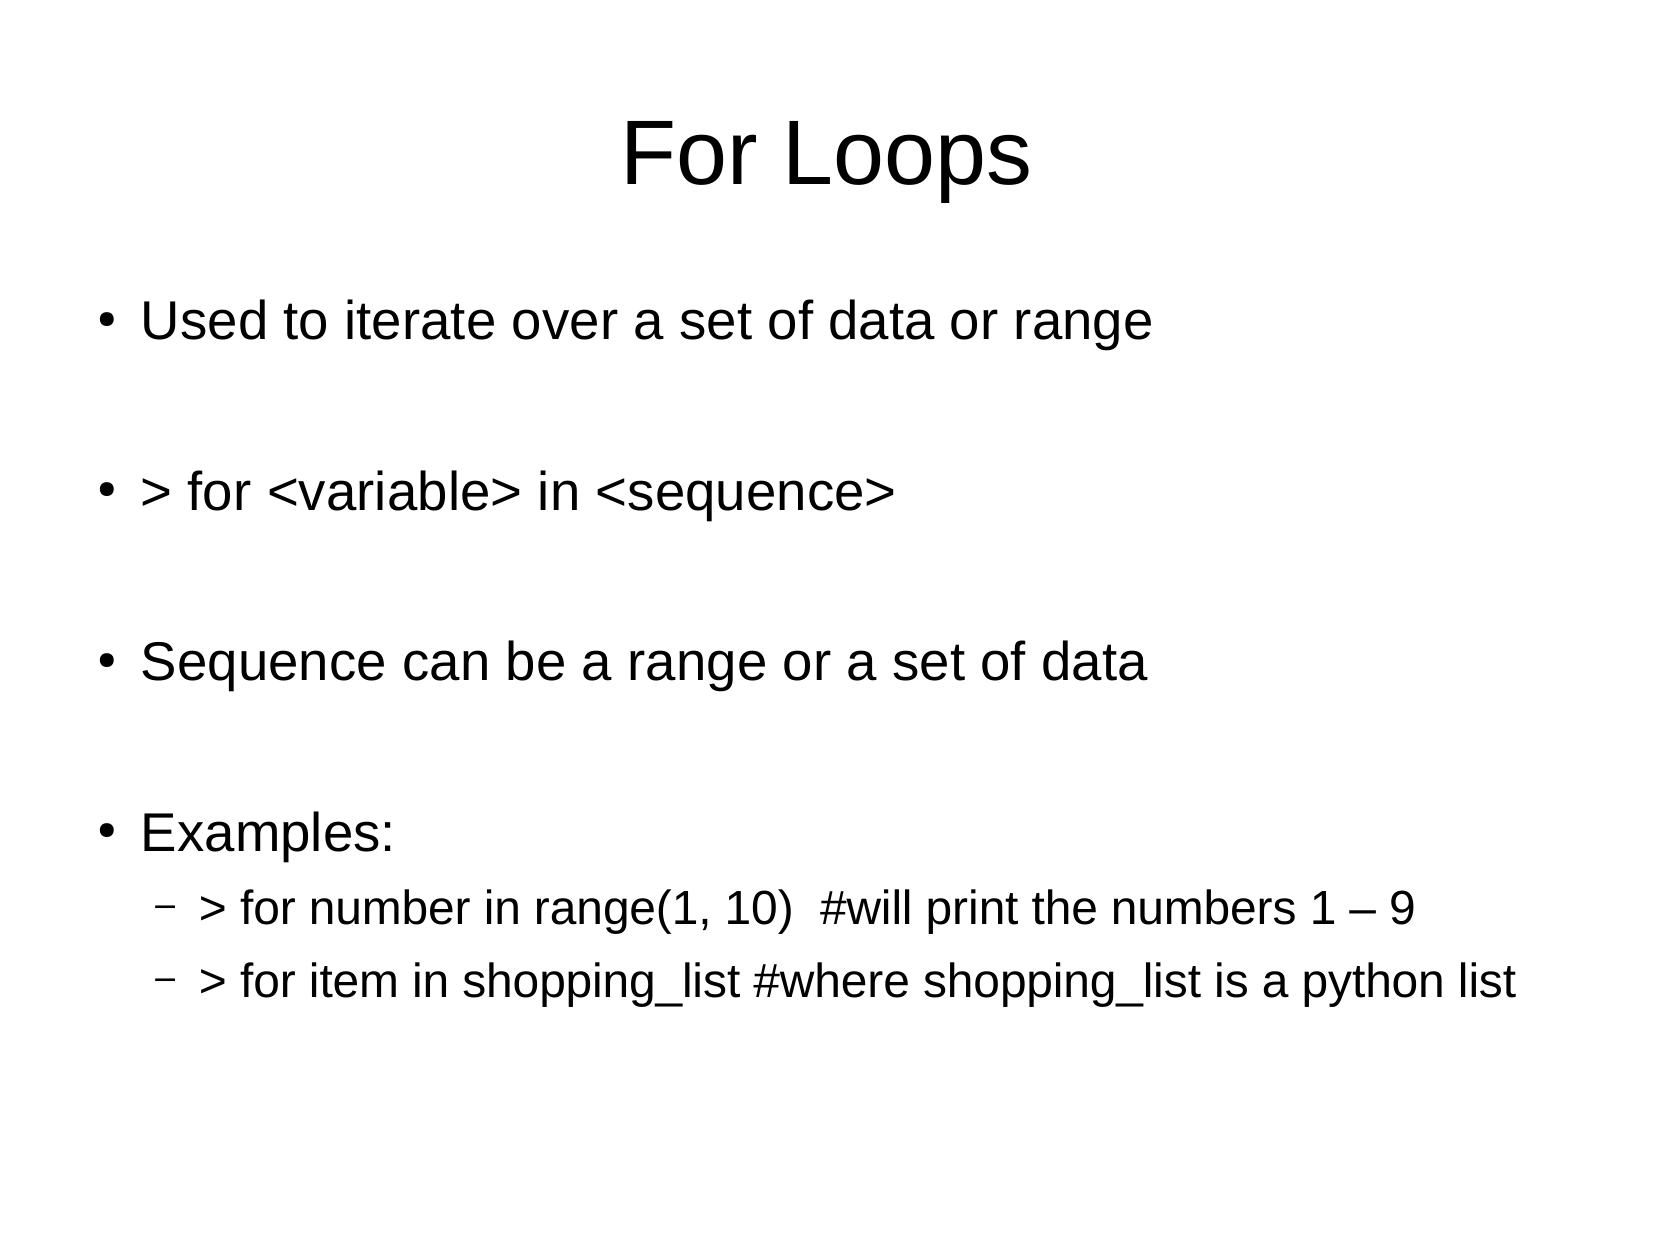

# For Loops
Used to iterate over a set of data or range
> for <variable> in <sequence>
Sequence can be a range or a set of data
Examples:
> for number in range(1, 10) #will print the numbers 1 – 9
> for item in shopping_list #where shopping_list is a python list